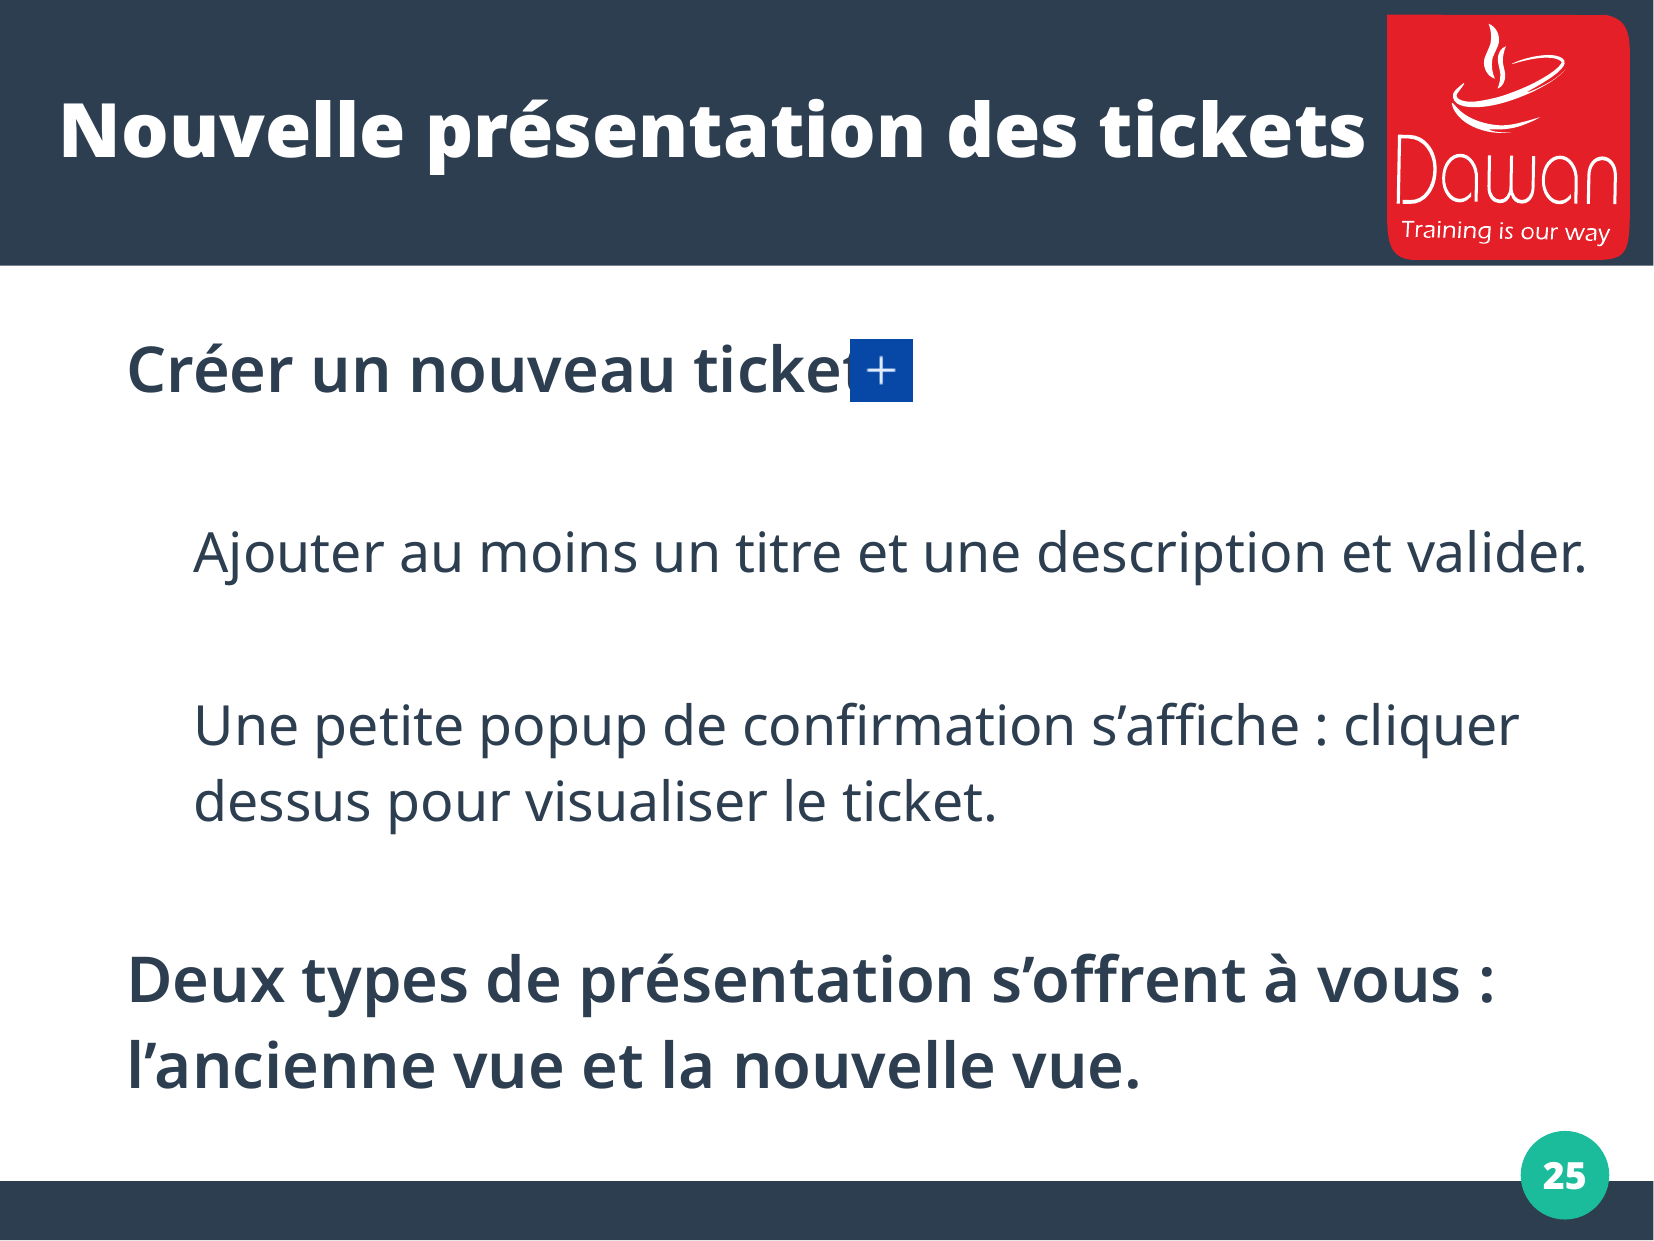

# Nouvelle présentation des tickets
Créer un nouveau ticket
Ajouter au moins un titre et une description et valider.
Une petite popup de confirmation s’affiche : cliquer dessus pour visualiser le ticket.
Deux types de présentation s’offrent à vous : l’ancienne vue et la nouvelle vue.
25